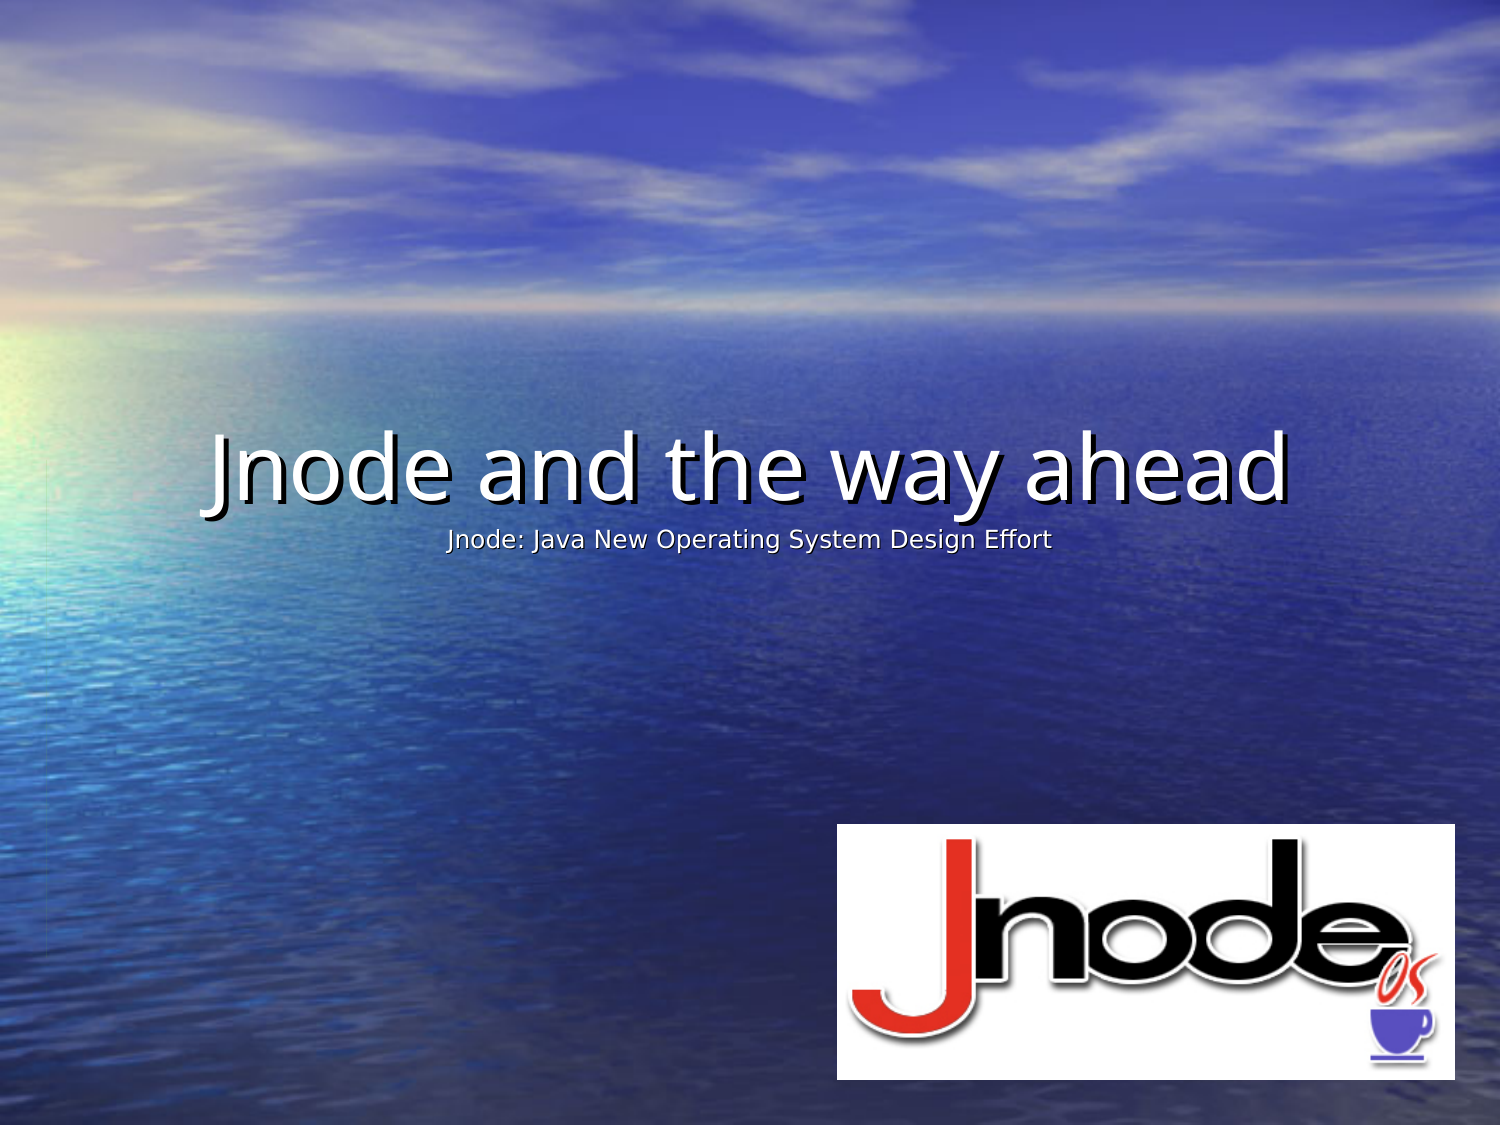

# Jnode and the way ahead Jnode: Java New Operating System Design Effort